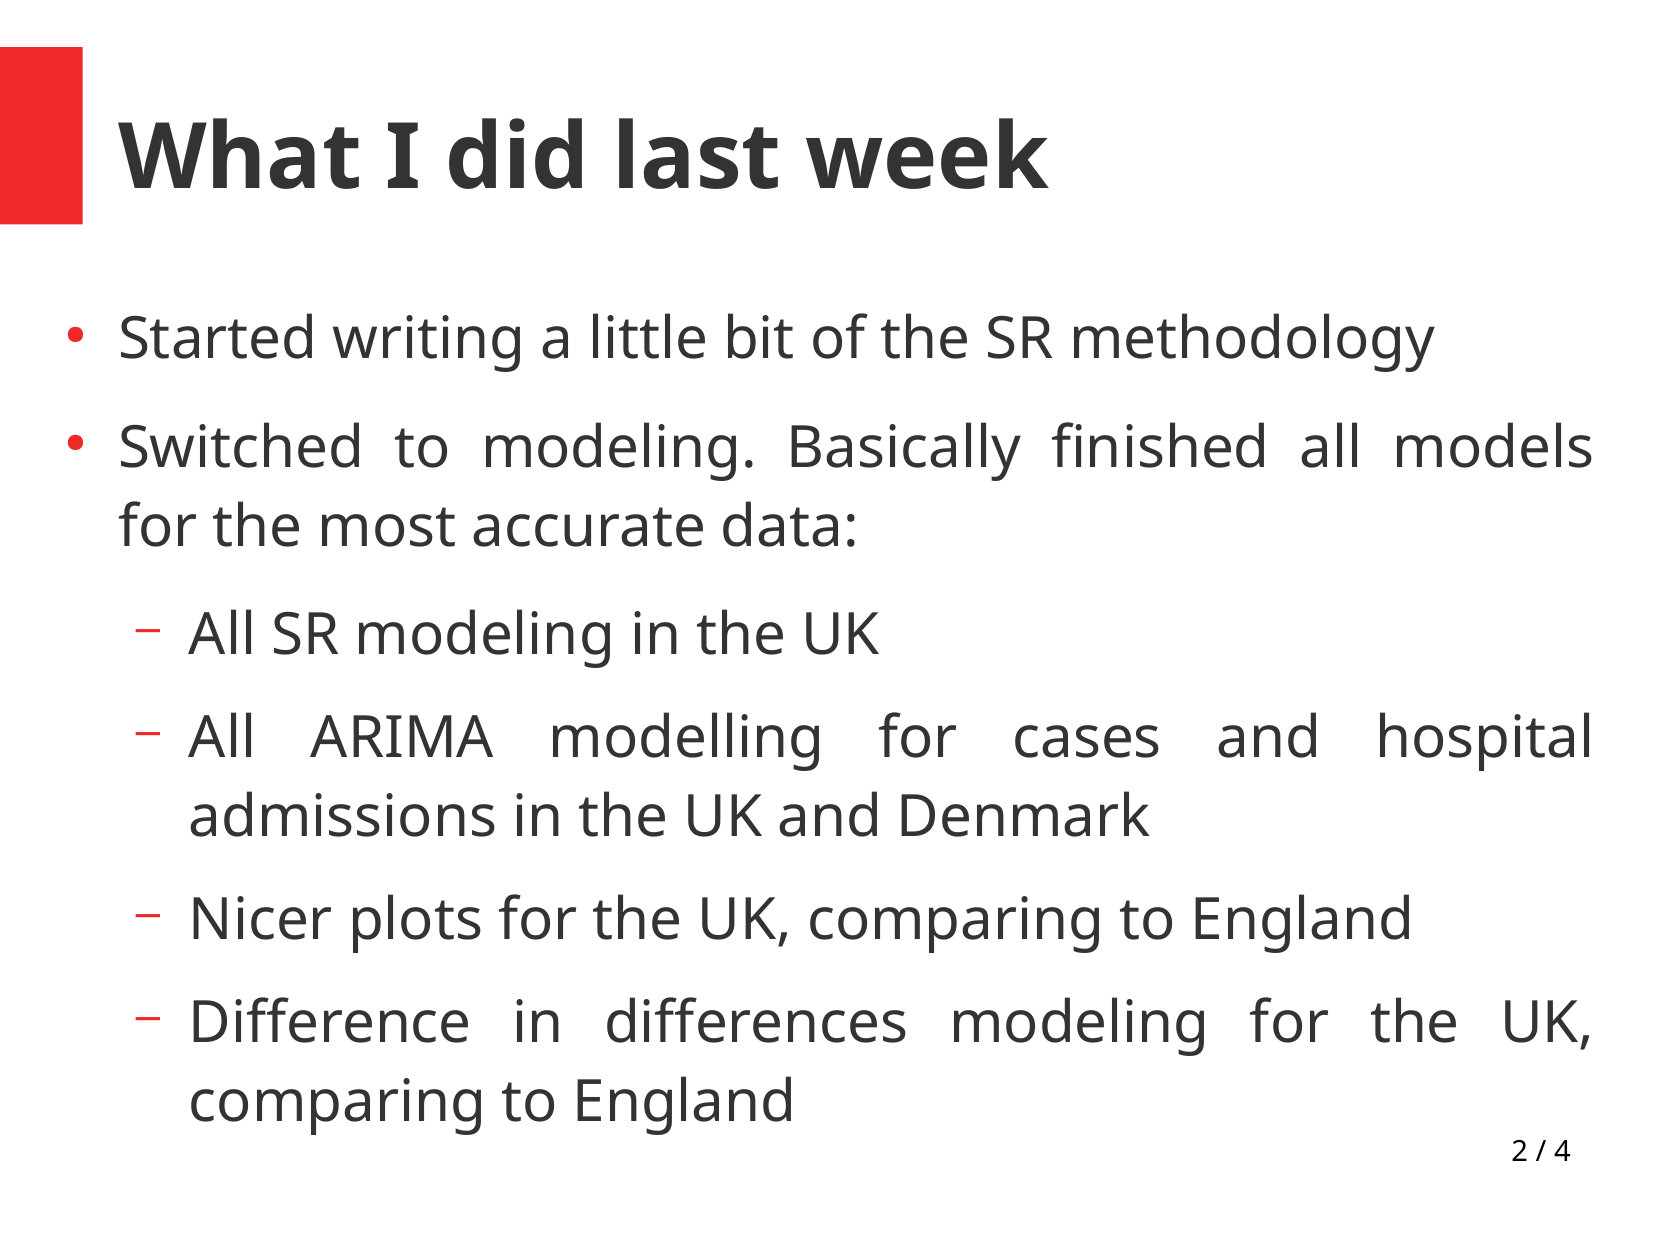

# What I did last week
Started writing a little bit of the SR methodology
Switched to modeling. Basically finished all models for the most accurate data:
All SR modeling in the UK
All ARIMA modelling for cases and hospital admissions in the UK and Denmark
Nicer plots for the UK, comparing to England
Difference in differences modeling for the UK, comparing to England
2